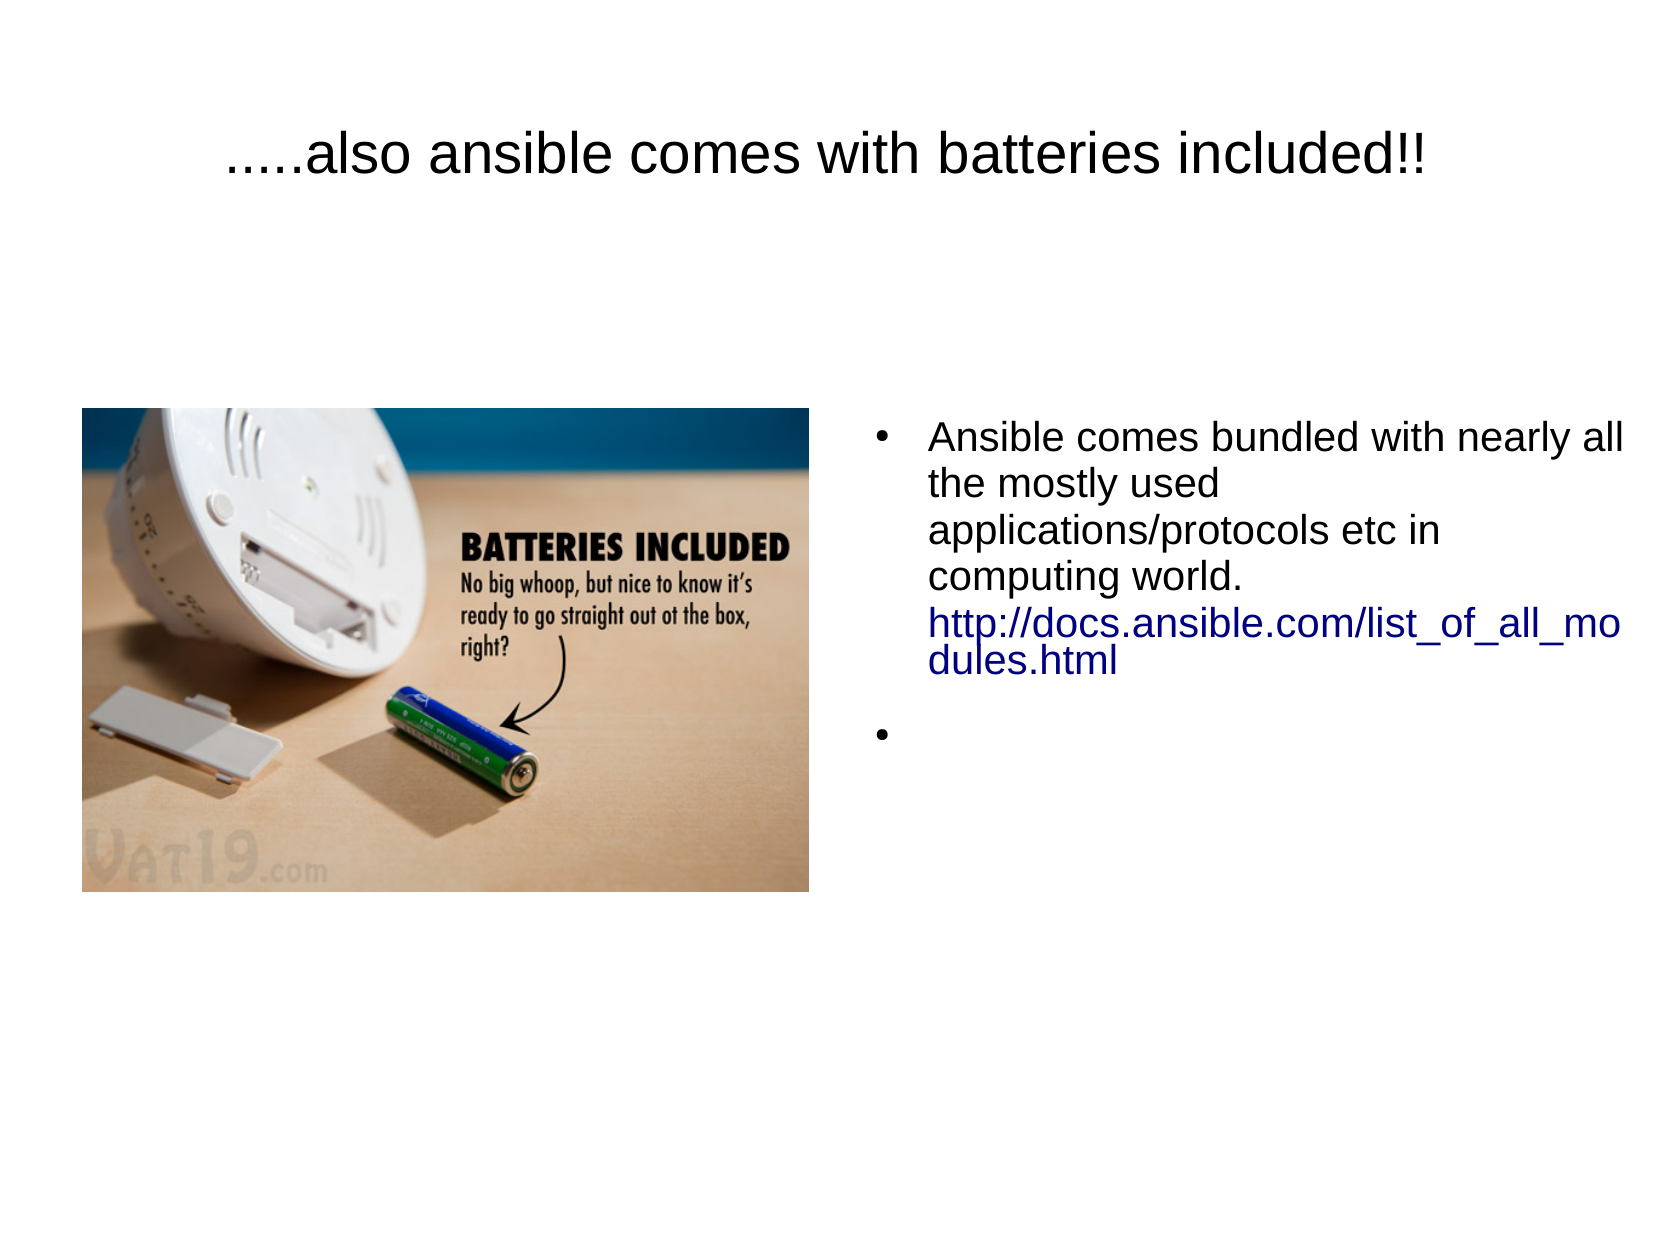

# .....also ansible comes with batteries included!!
Ansible comes bundled with nearly all the mostly used applications/protocols etc in computing world. http://docs.ansible.com/list_of_all_modules.html